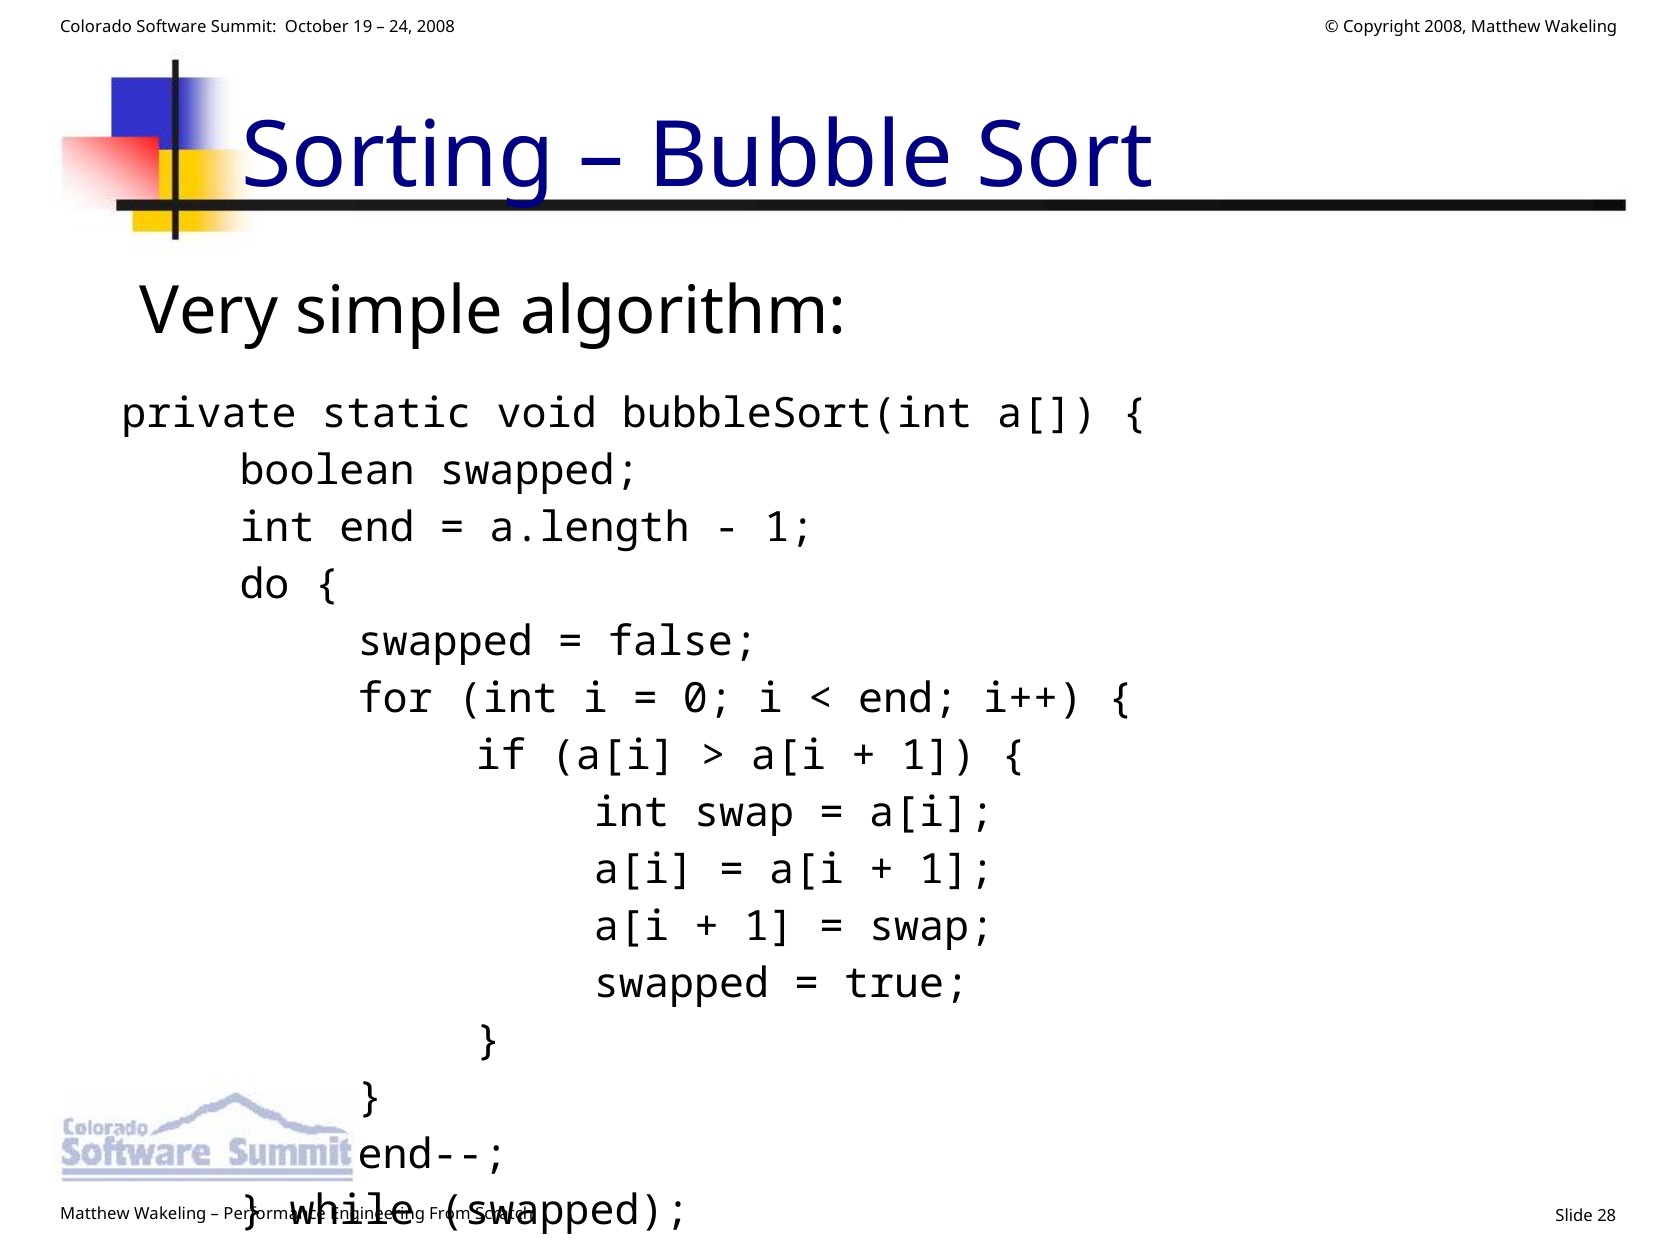

# Sorting – Bubble Sort
Very simple algorithm:
private static void bubbleSort(int a[]) {
 	boolean swapped;
 	int end = a.length - 1;
 	do {
 		swapped = false;
 		for (int i = 0; i < end; i++) {
 			if (a[i] > a[i + 1]) {
 				int swap = a[i];
 				a[i] = a[i + 1];
 				a[i + 1] = swap;
 				swapped = true;
 			}
 		}
 		end--;
 	} while (swapped);
}